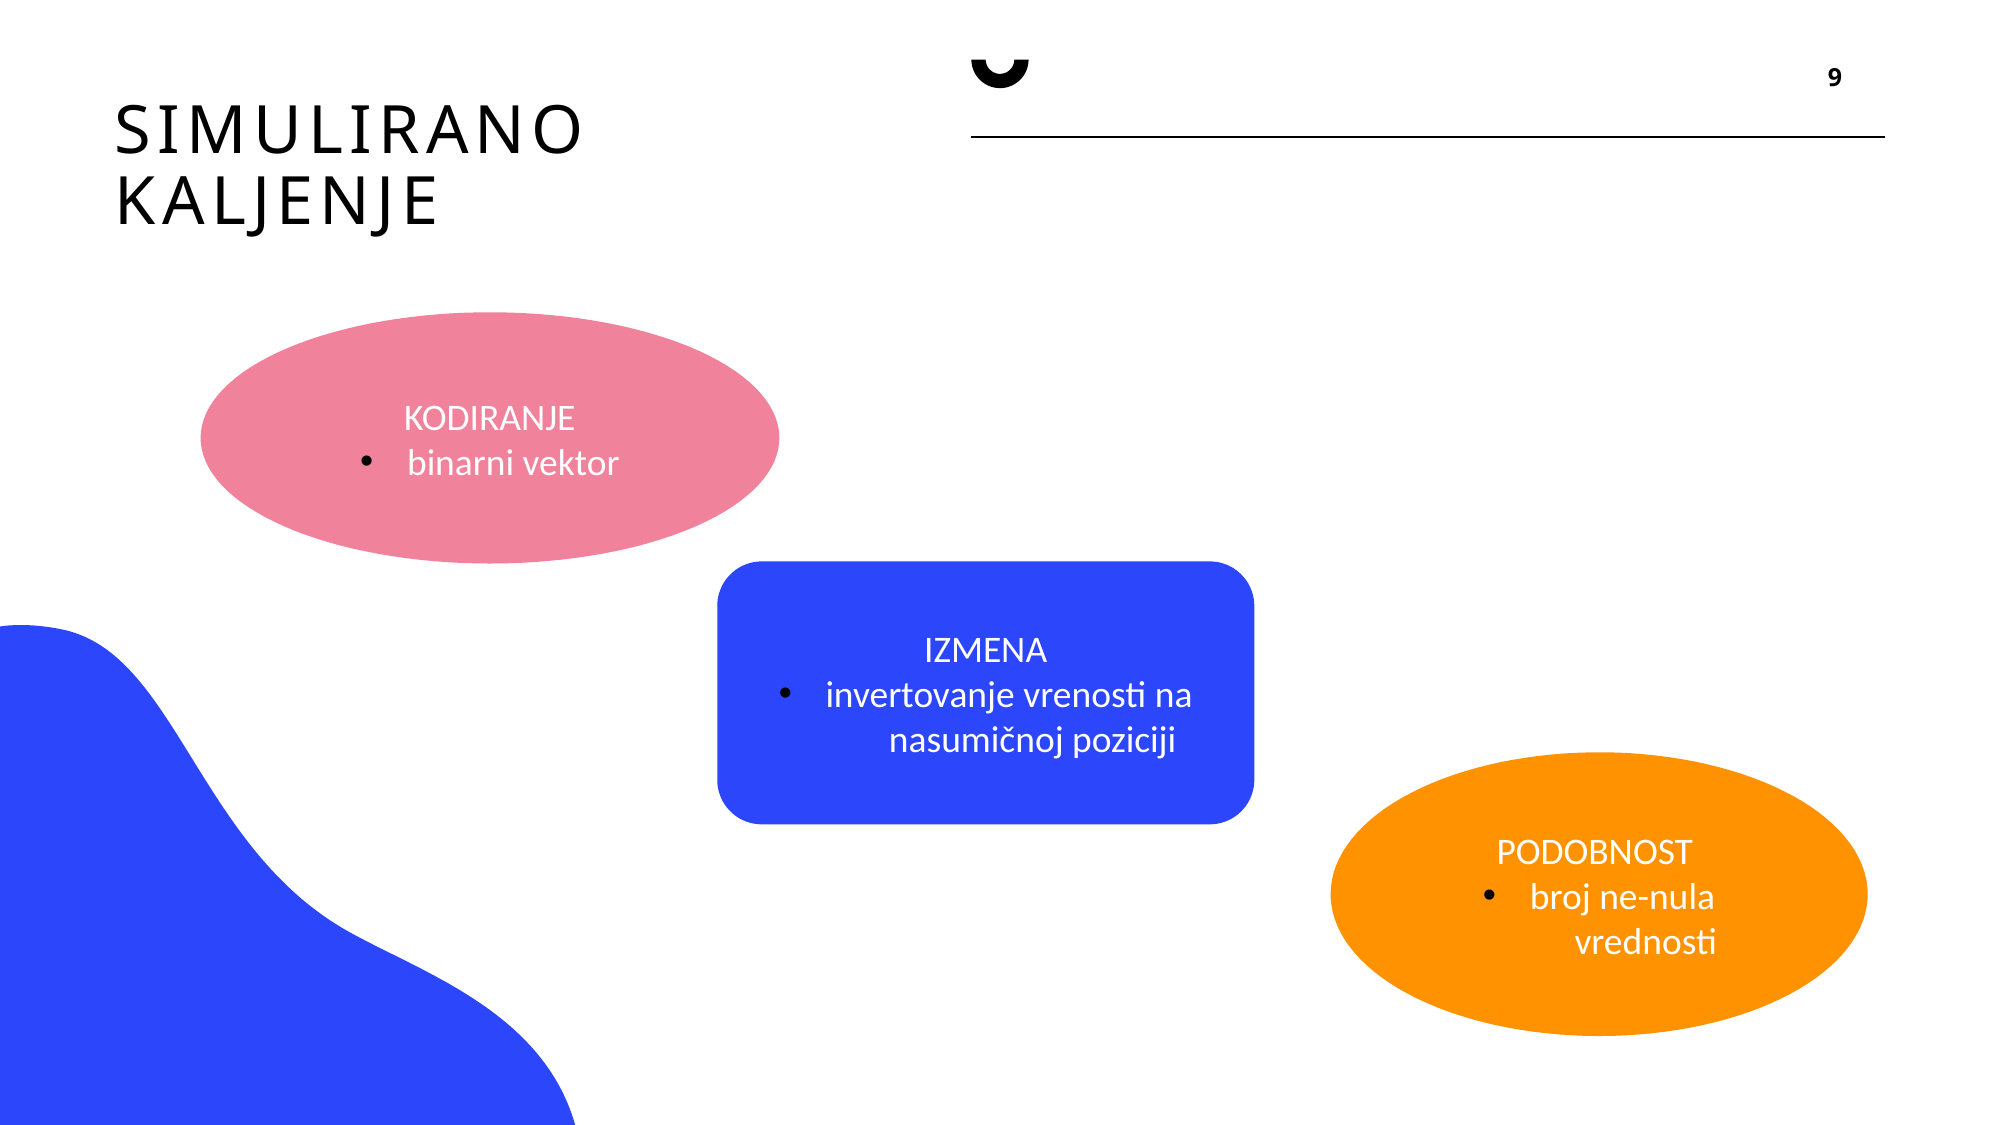

# Simulirano kaljenje
KODIRANJE
binarni vektor
IZMENA
invertovanje vrenosti na nasumičnoj poziciji
PODOBNOST
broj ne-nula vrednosti